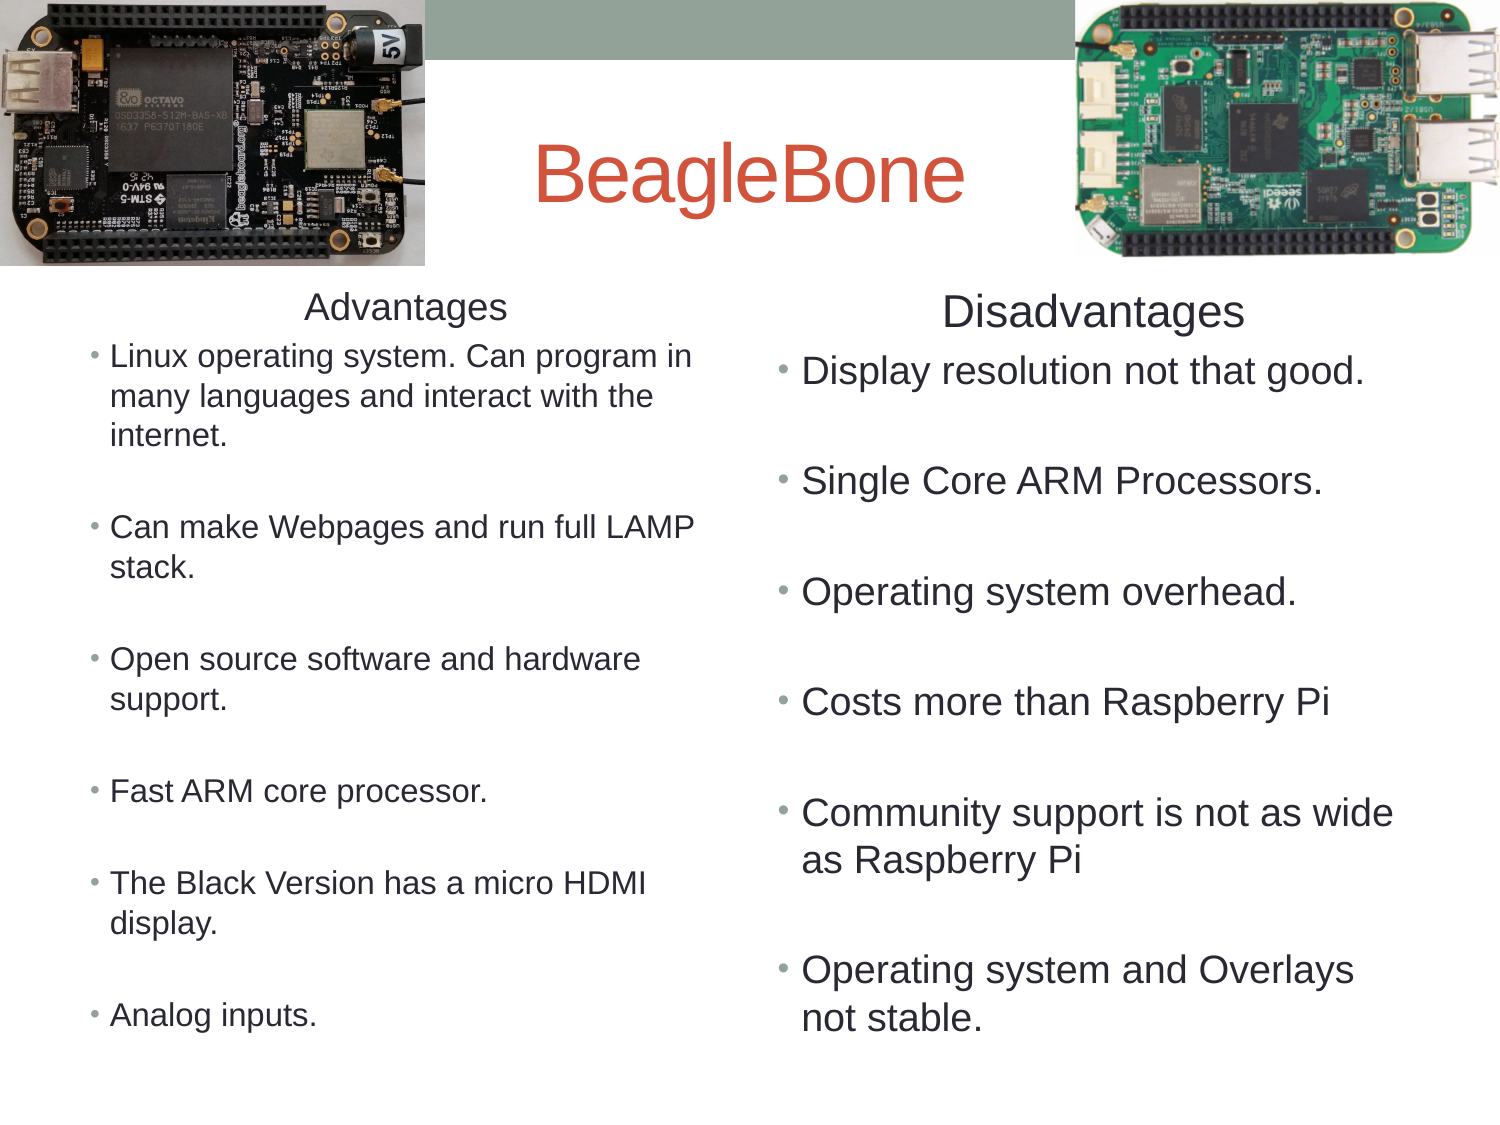

# BeagleBone
Advantages
Linux operating system. Can program in many languages and interact with the internet.
Can make Webpages and run full LAMP stack.
Open source software and hardware support.
Fast ARM core processor.
The Black Version has a micro HDMI display.
Analog inputs.
Disadvantages
Display resolution not that good.
Single Core ARM Processors.
Operating system overhead.
Costs more than Raspberry Pi
Community support is not as wide as Raspberry Pi
Operating system and Overlays not stable.